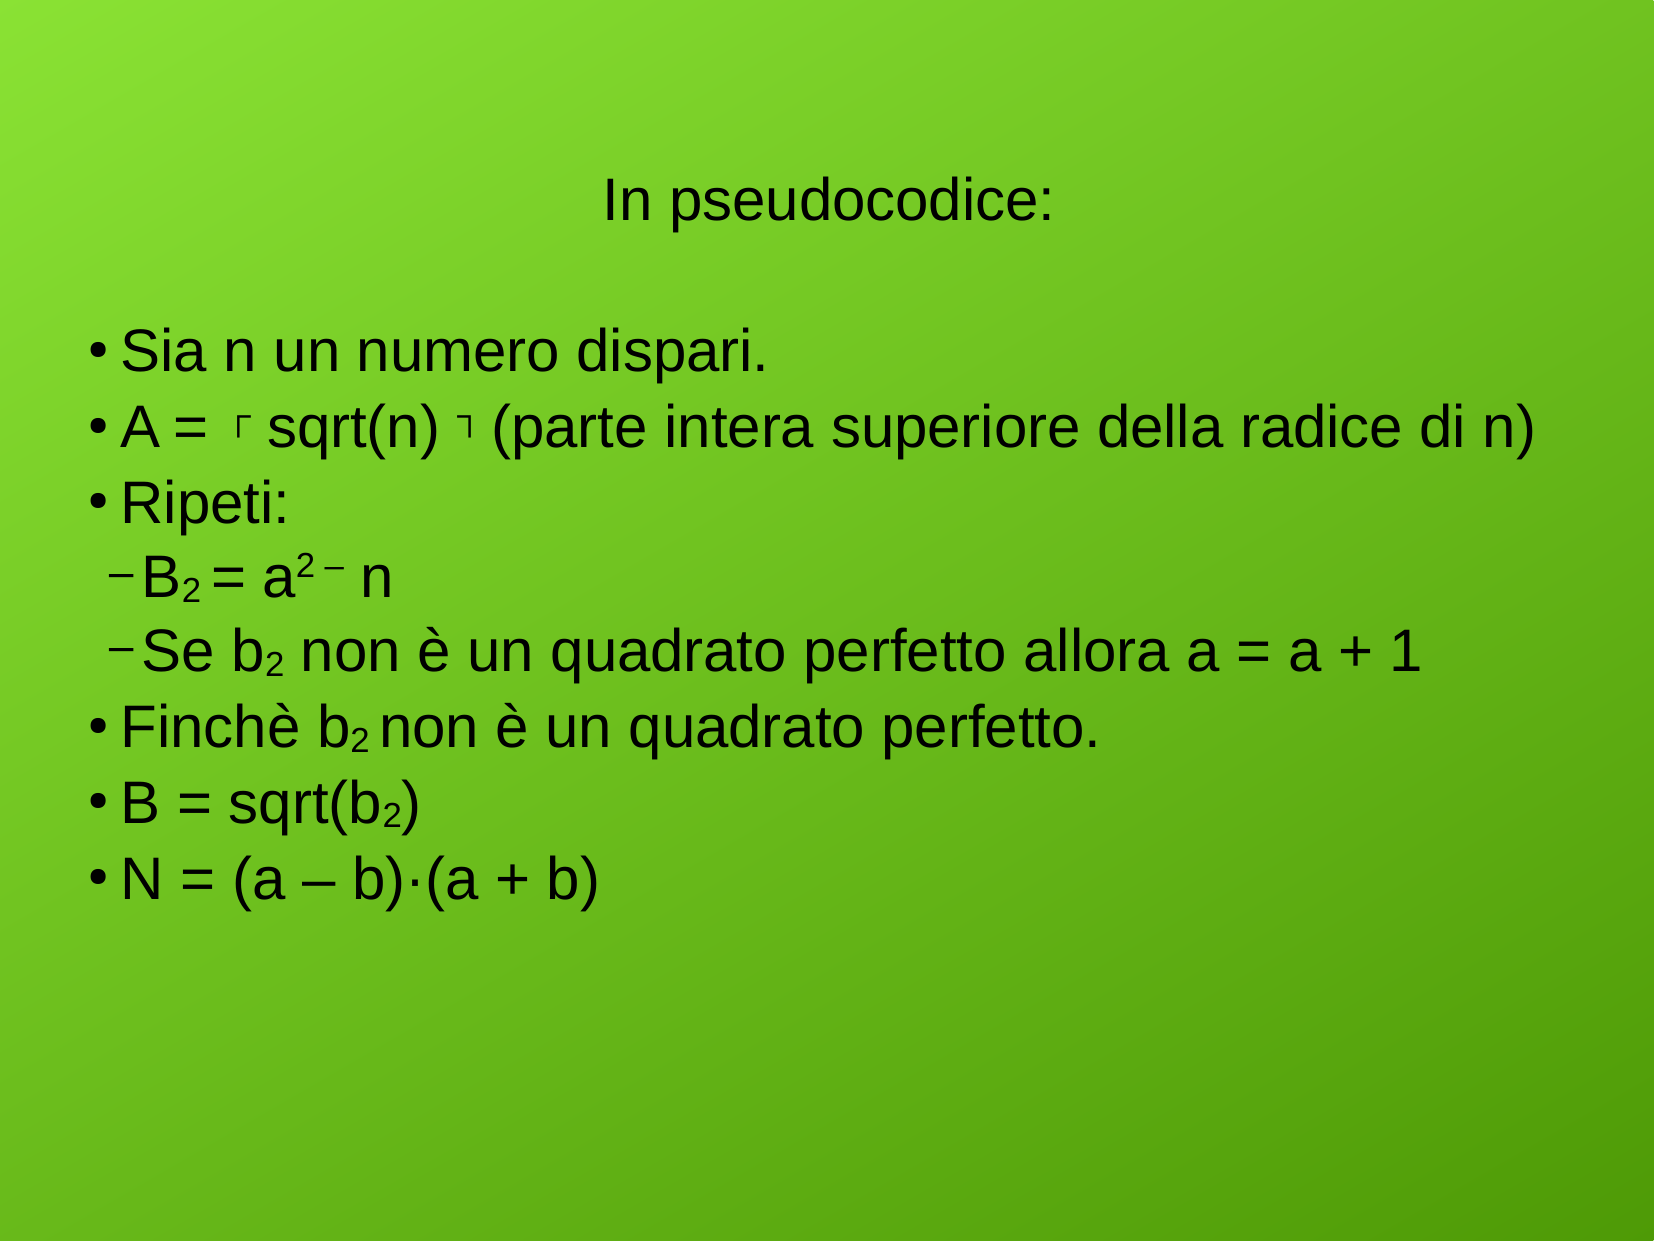

# In pseudocodice:
 Sia n un numero dispari.
 A = ┌ sqrt(n) ┐ (parte intera superiore della radice di n)
 Ripeti:
 B2 = a2 – n
 Se b2 non è un quadrato perfetto allora a = a + 1
 Finchè b2 non è un quadrato perfetto.
 B = sqrt(b2)
 N = (a – b)·(a + b)